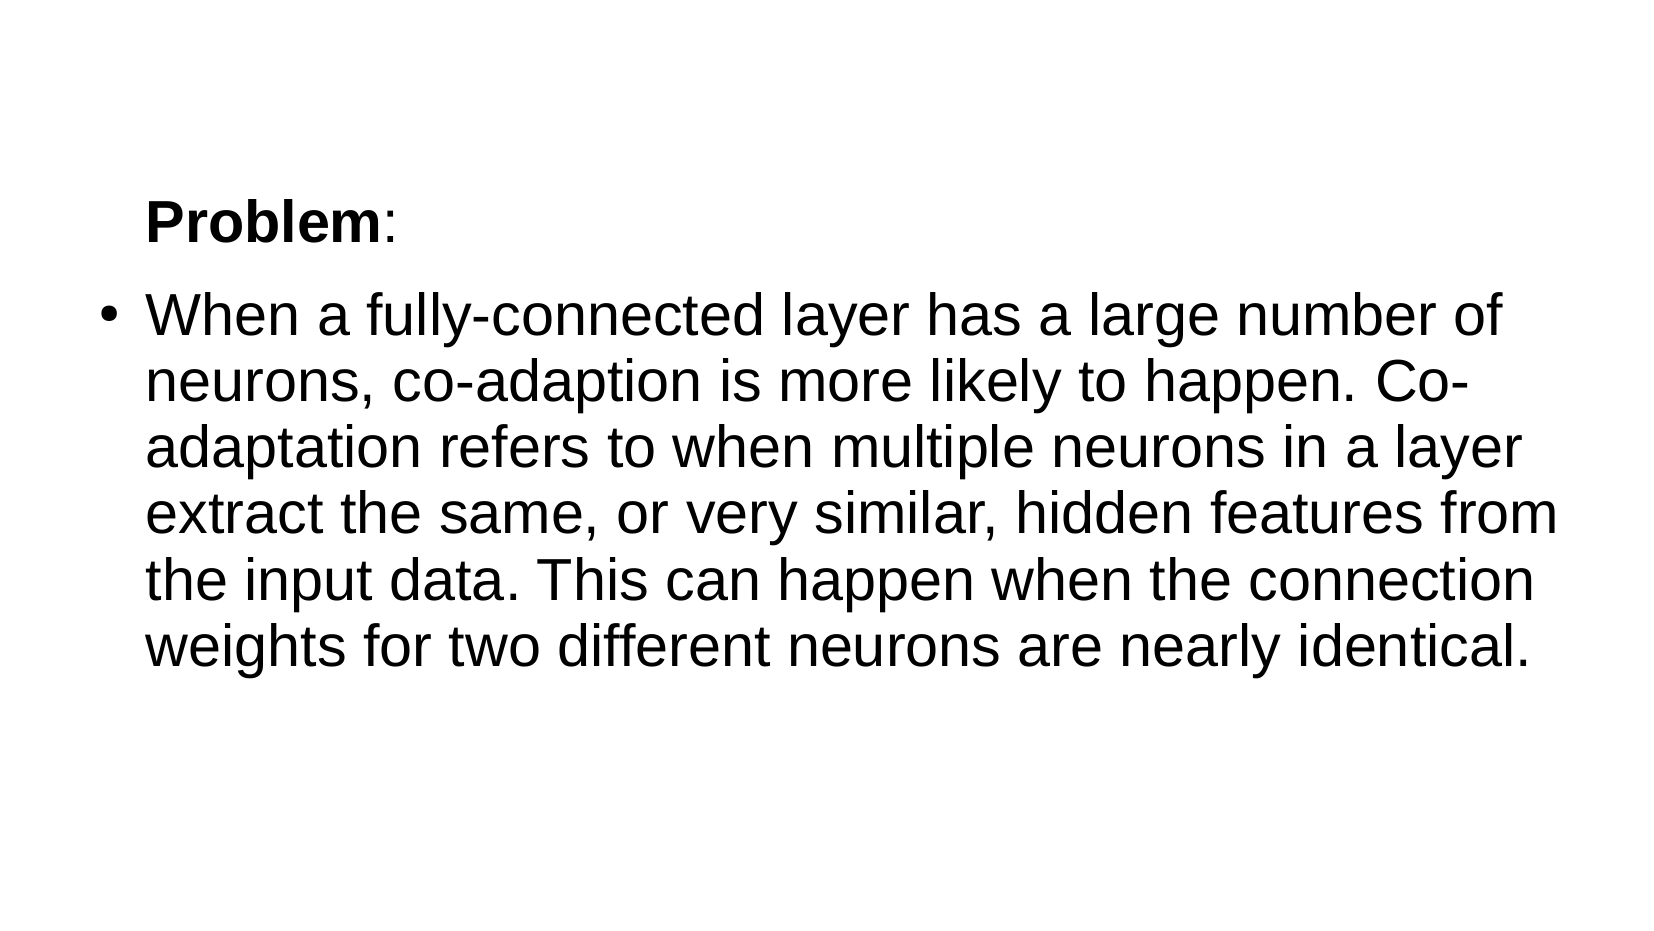

# Problem:
When a fully-connected layer has a large number of neurons, co-adaption is more likely to happen. Co-adaptation refers to when multiple neurons in a layer extract the same, or very similar, hidden features from the input data. This can happen when the connection weights for two different neurons are nearly identical.